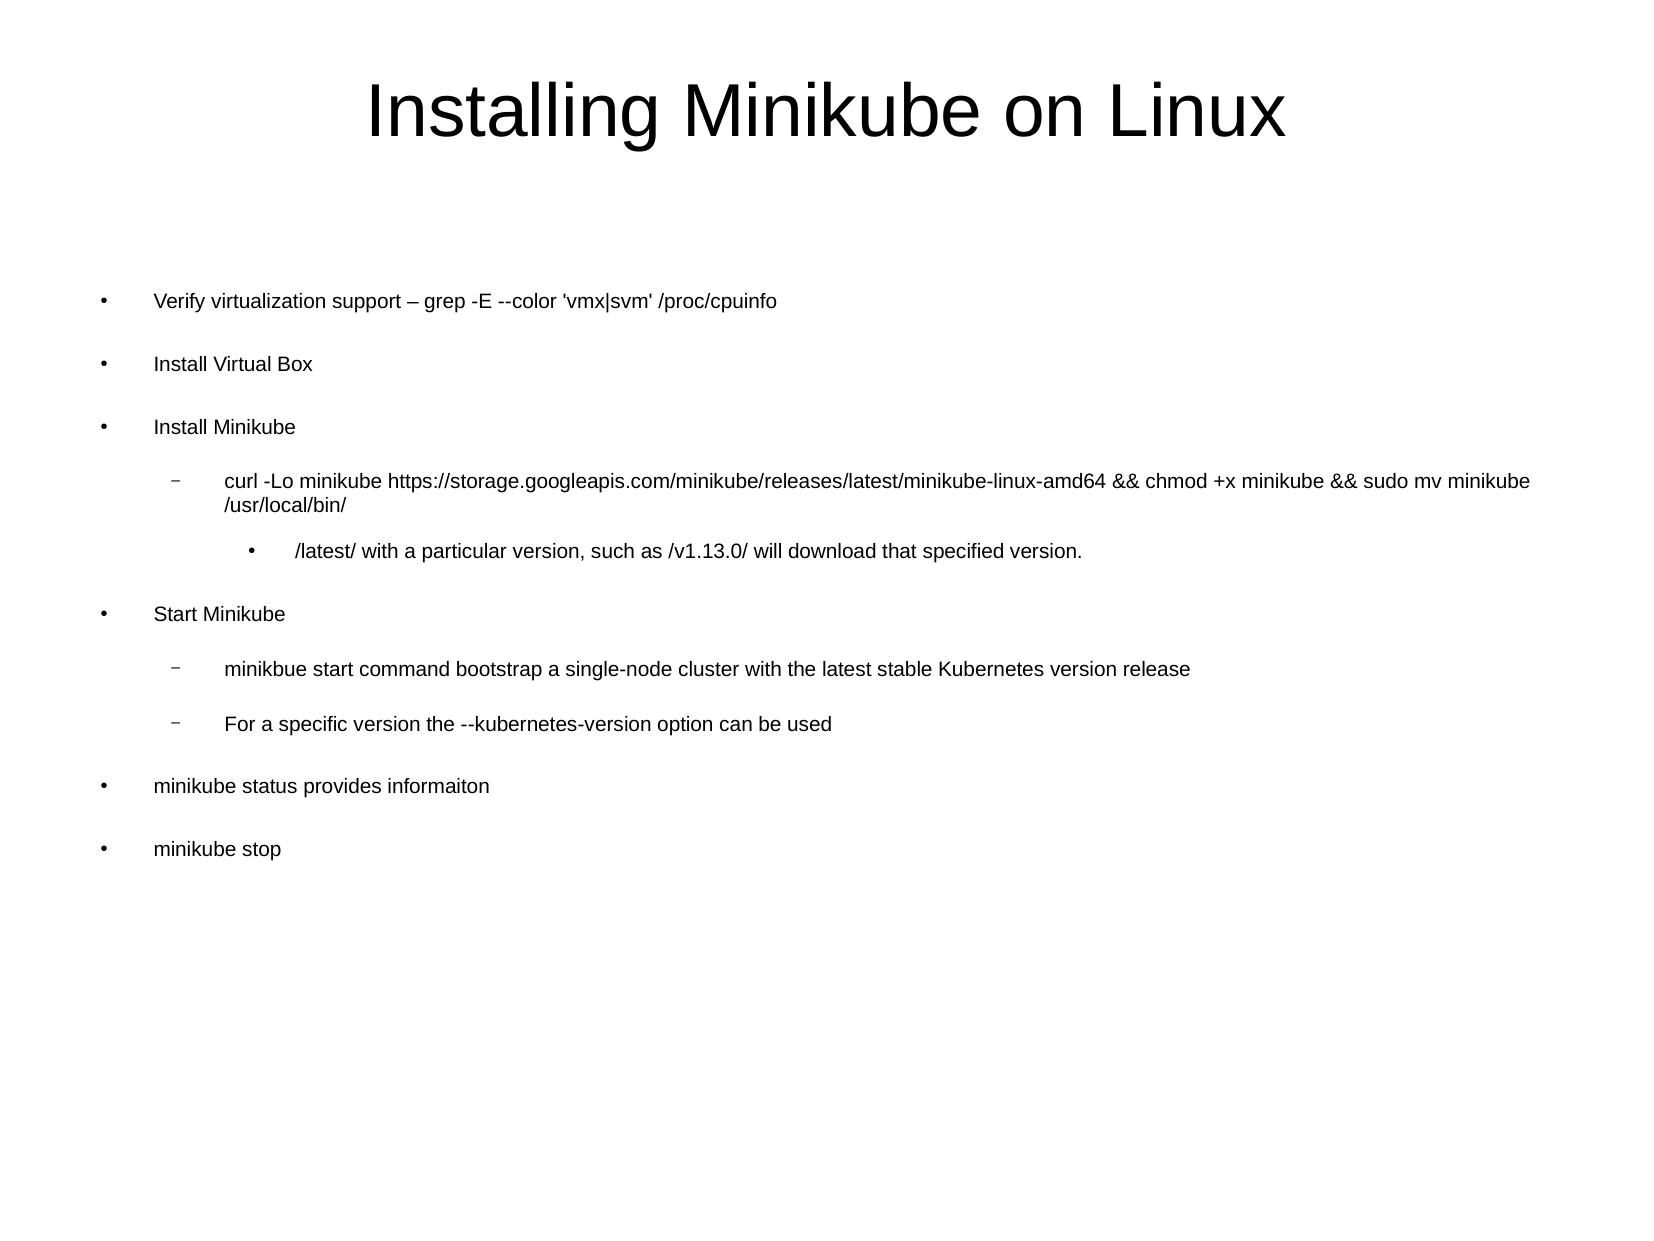

# Installing Minikube on Linux
Verify virtualization support – grep -E --color 'vmx|svm' /proc/cpuinfo
Install Virtual Box
Install Minikube
curl -Lo minikube https://storage.googleapis.com/minikube/releases/latest/minikube-linux-amd64 && chmod +x minikube && sudo mv minikube /usr/local/bin/
/latest/ with a particular version, such as /v1.13.0/ will download that specified version.
Start Minikube
minikbue start command bootstrap a single-node cluster with the latest stable Kubernetes version release
For a specific version the --kubernetes-version option can be used
minikube status provides informaiton
minikube stop